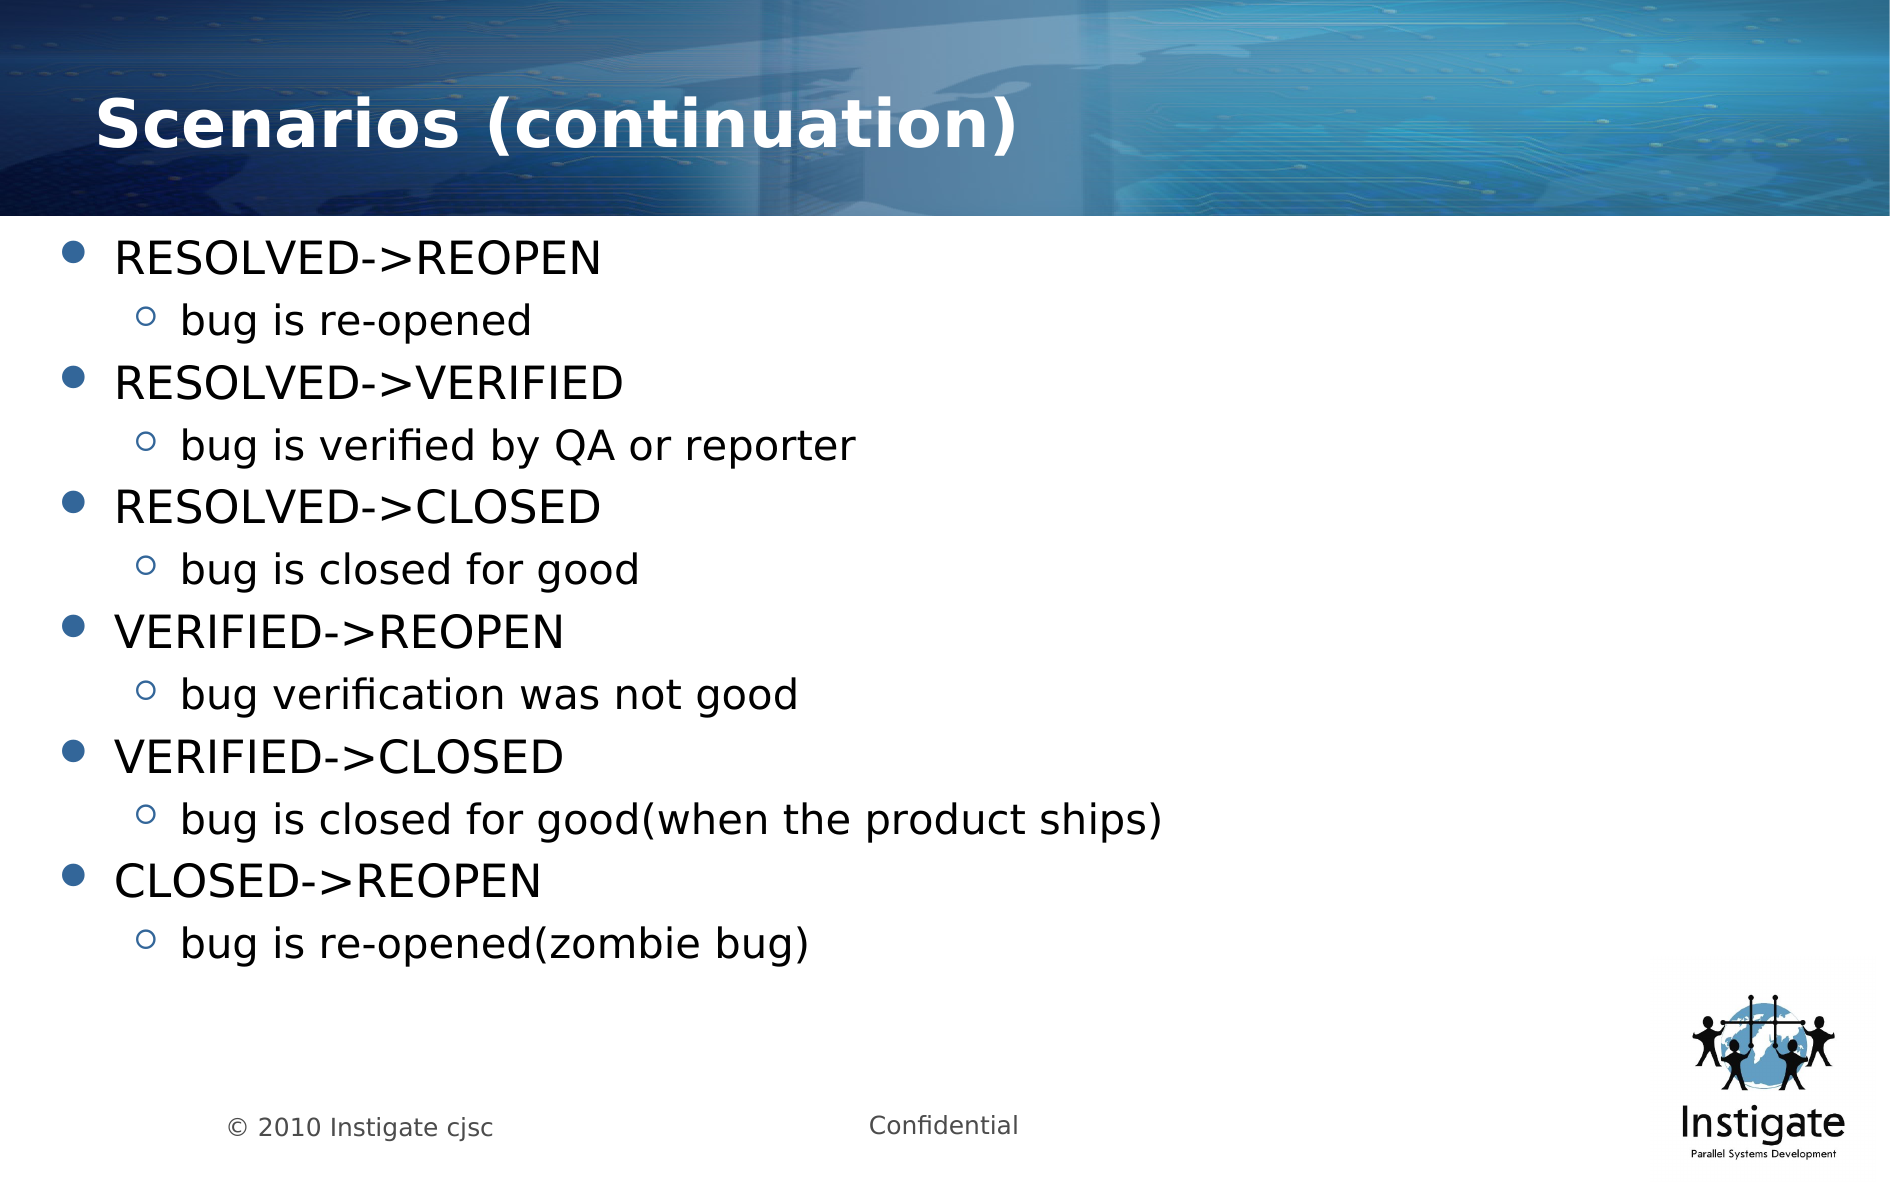

# Scenarios (continuation)
RESOLVED->REOPEN
bug is re-opened
RESOLVED->VERIFIED
bug is verified by QA or reporter
RESOLVED->CLOSED
bug is closed for good
VERIFIED->REOPEN
bug verification was not good
VERIFIED->CLOSED
bug is closed for good(when the product ships)
CLOSED->REOPEN
bug is re-opened(zombie bug)